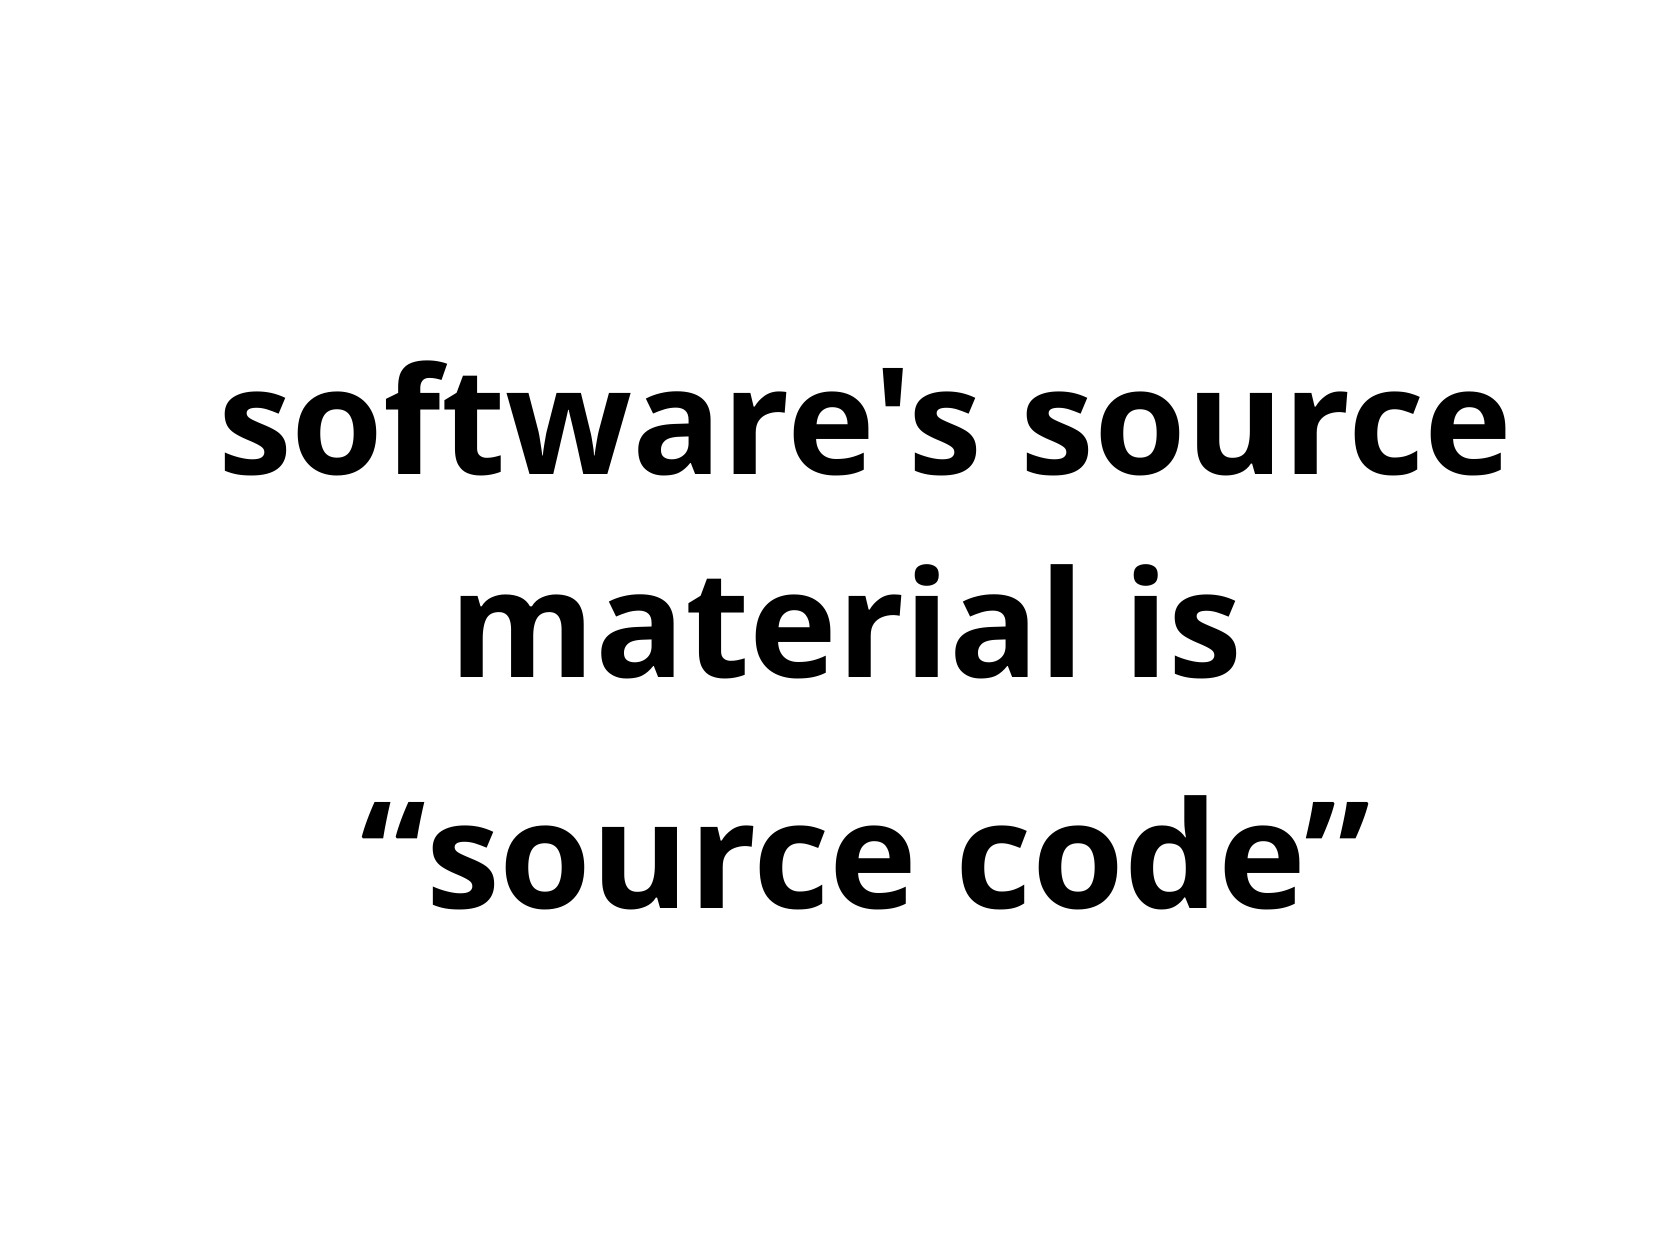

# software's source material is
“source code”